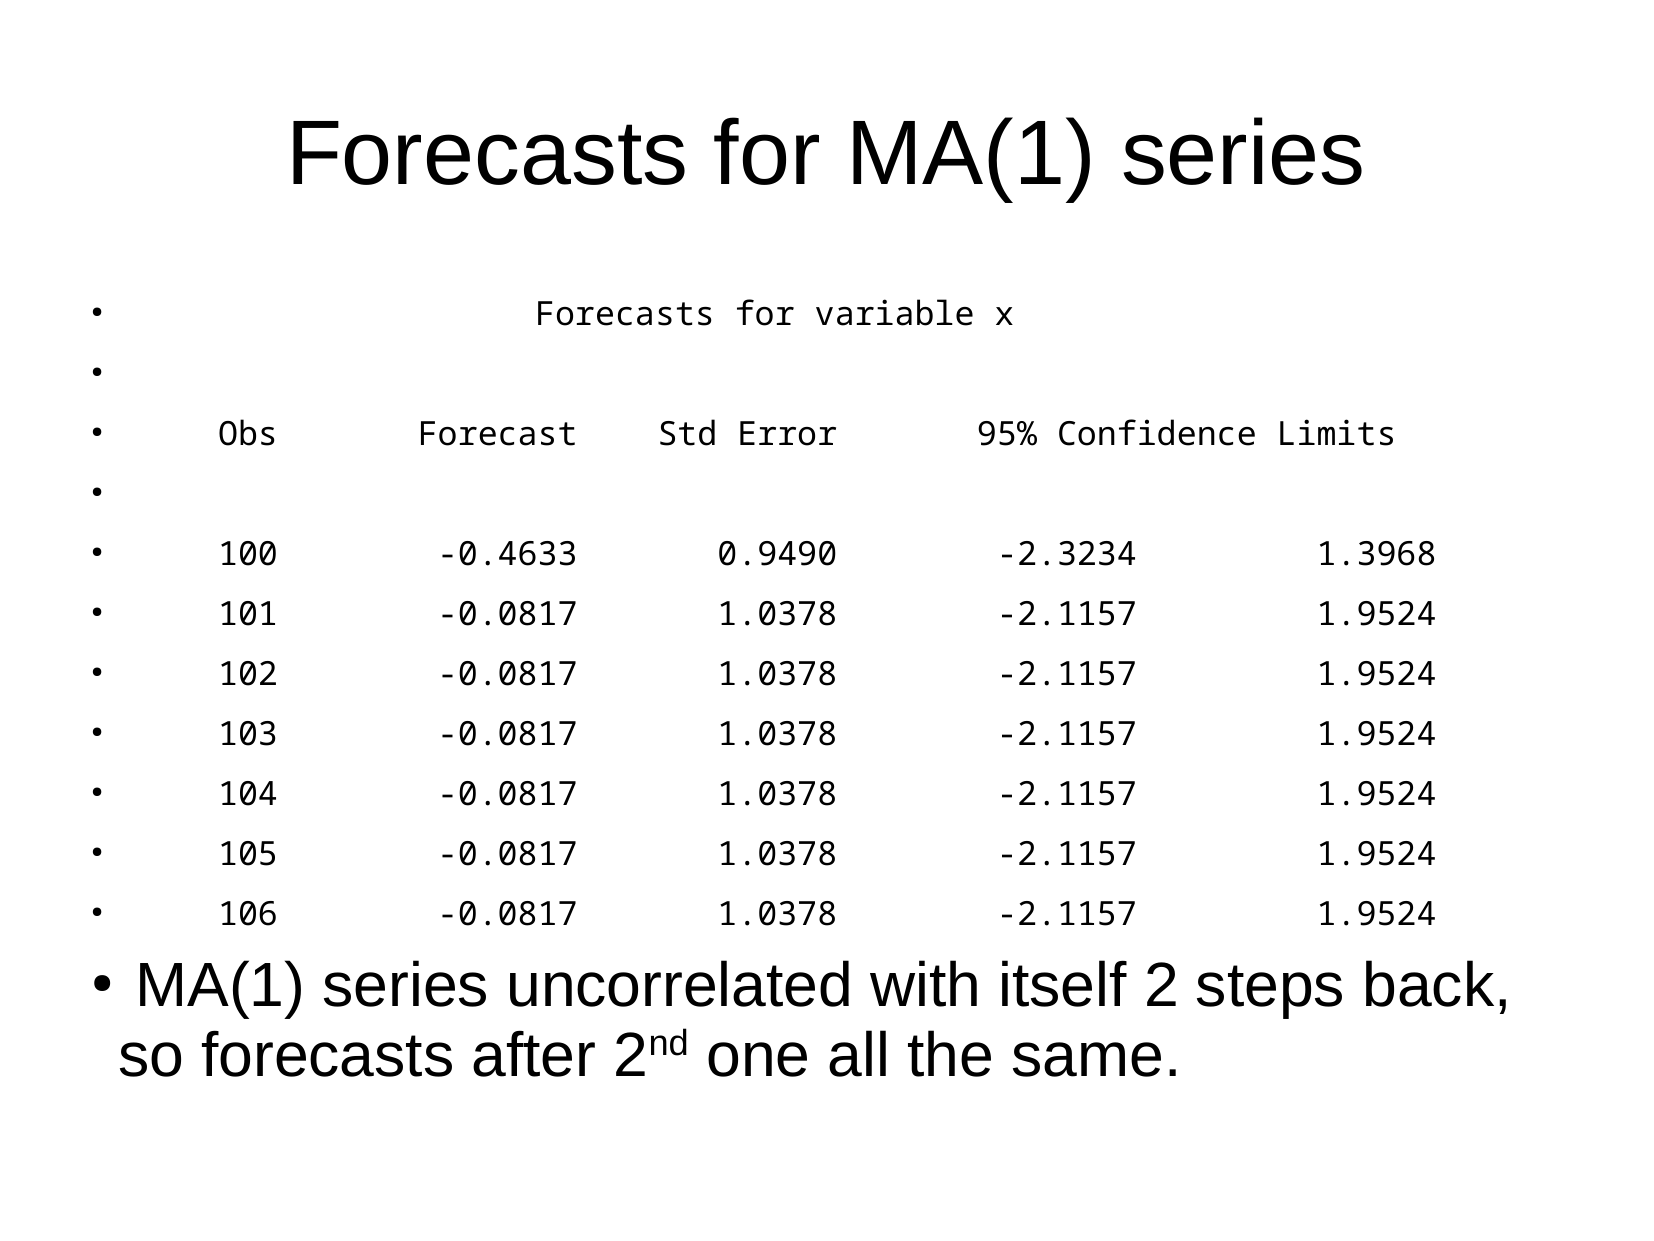

# Forecasts for MA(1) series
 Forecasts for variable x
 Obs Forecast Std Error 95% Confidence Limits
 100 -0.4633 0.9490 -2.3234 1.3968
 101 -0.0817 1.0378 -2.1157 1.9524
 102 -0.0817 1.0378 -2.1157 1.9524
 103 -0.0817 1.0378 -2.1157 1.9524
 104 -0.0817 1.0378 -2.1157 1.9524
 105 -0.0817 1.0378 -2.1157 1.9524
 106 -0.0817 1.0378 -2.1157 1.9524
 MA(1) series uncorrelated with itself 2 steps back, so forecasts after 2nd one all the same.